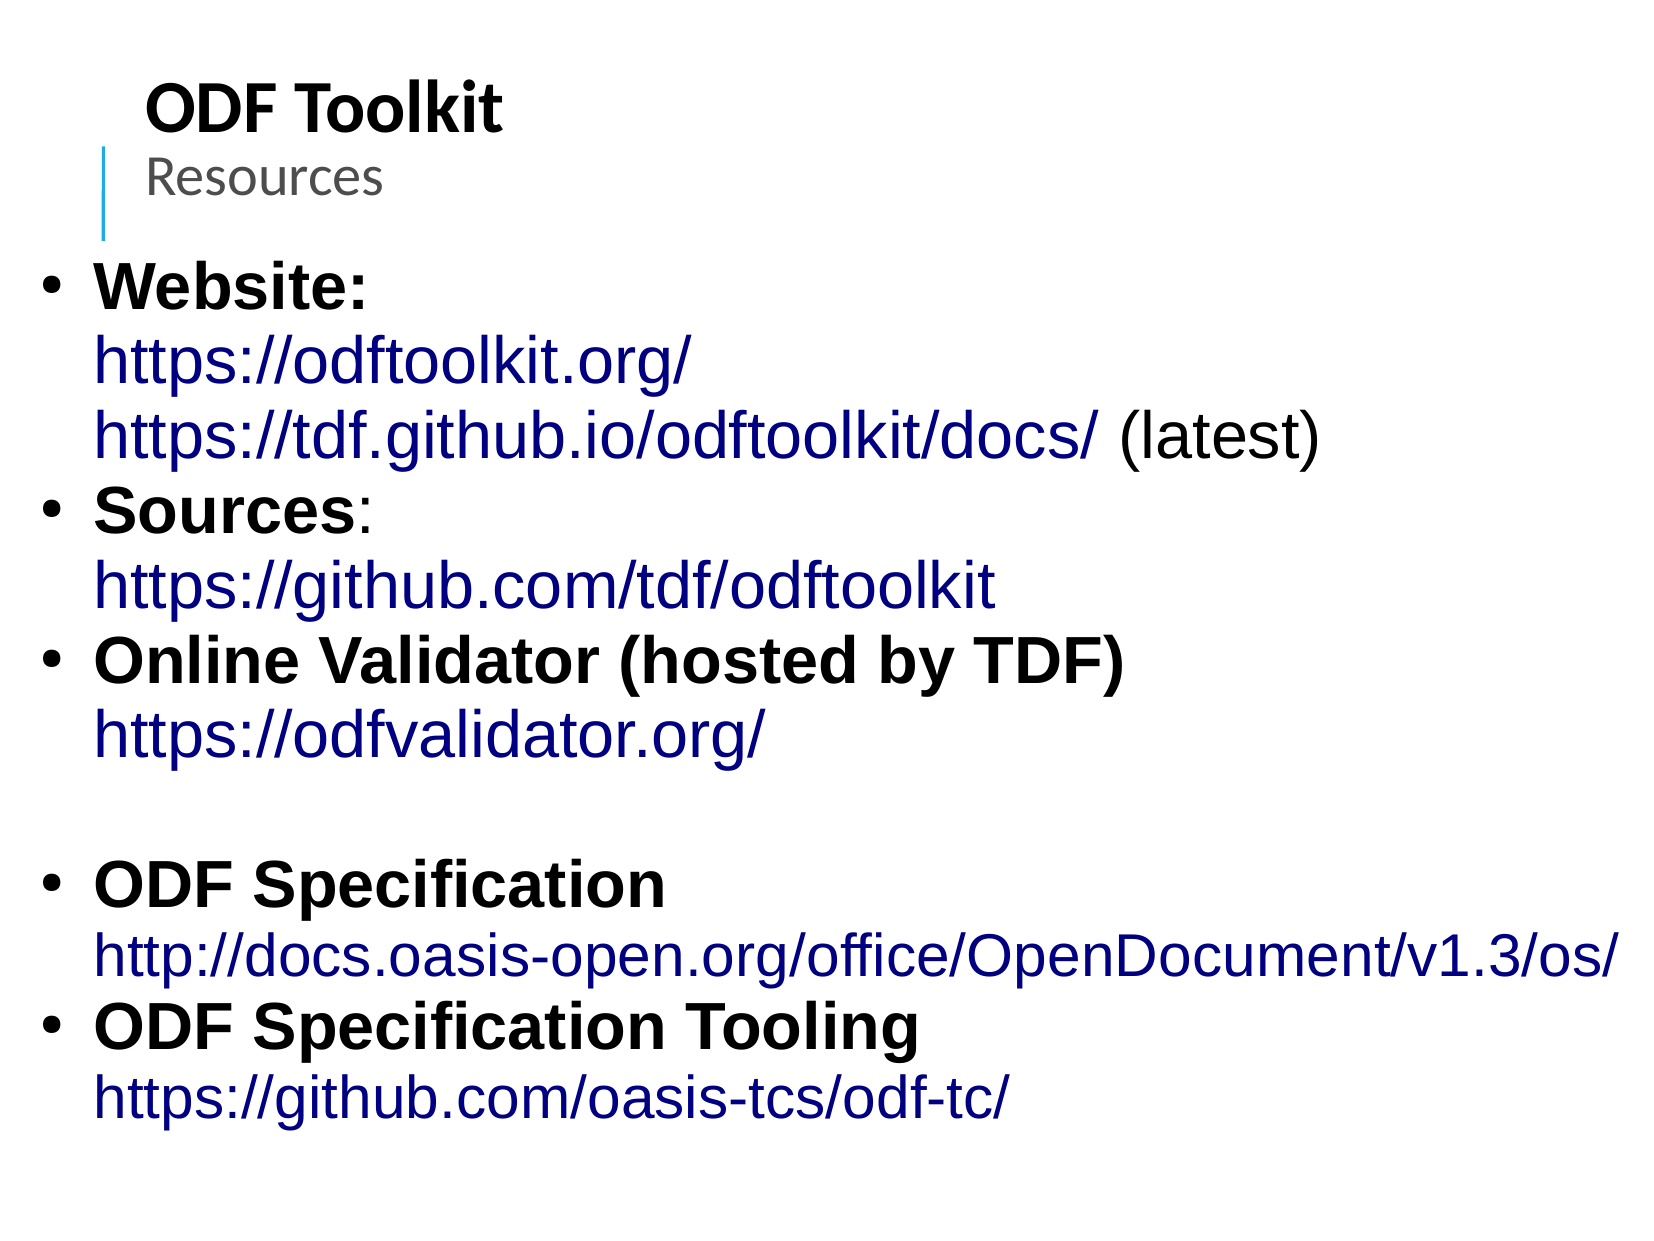

# ODF Toolkit Resources
Website:
https://odftoolkit.org/
https://tdf.github.io/odftoolkit/docs/ (latest)
Sources:
https://github.com/tdf/odftoolkit
Online Validator (hosted by TDF)
https://odfvalidator.org/
ODF Specification
http://docs.oasis-open.org/office/OpenDocument/v1.3/os/
ODF Specification Tooling
https://github.com/oasis-tcs/odf-tc/